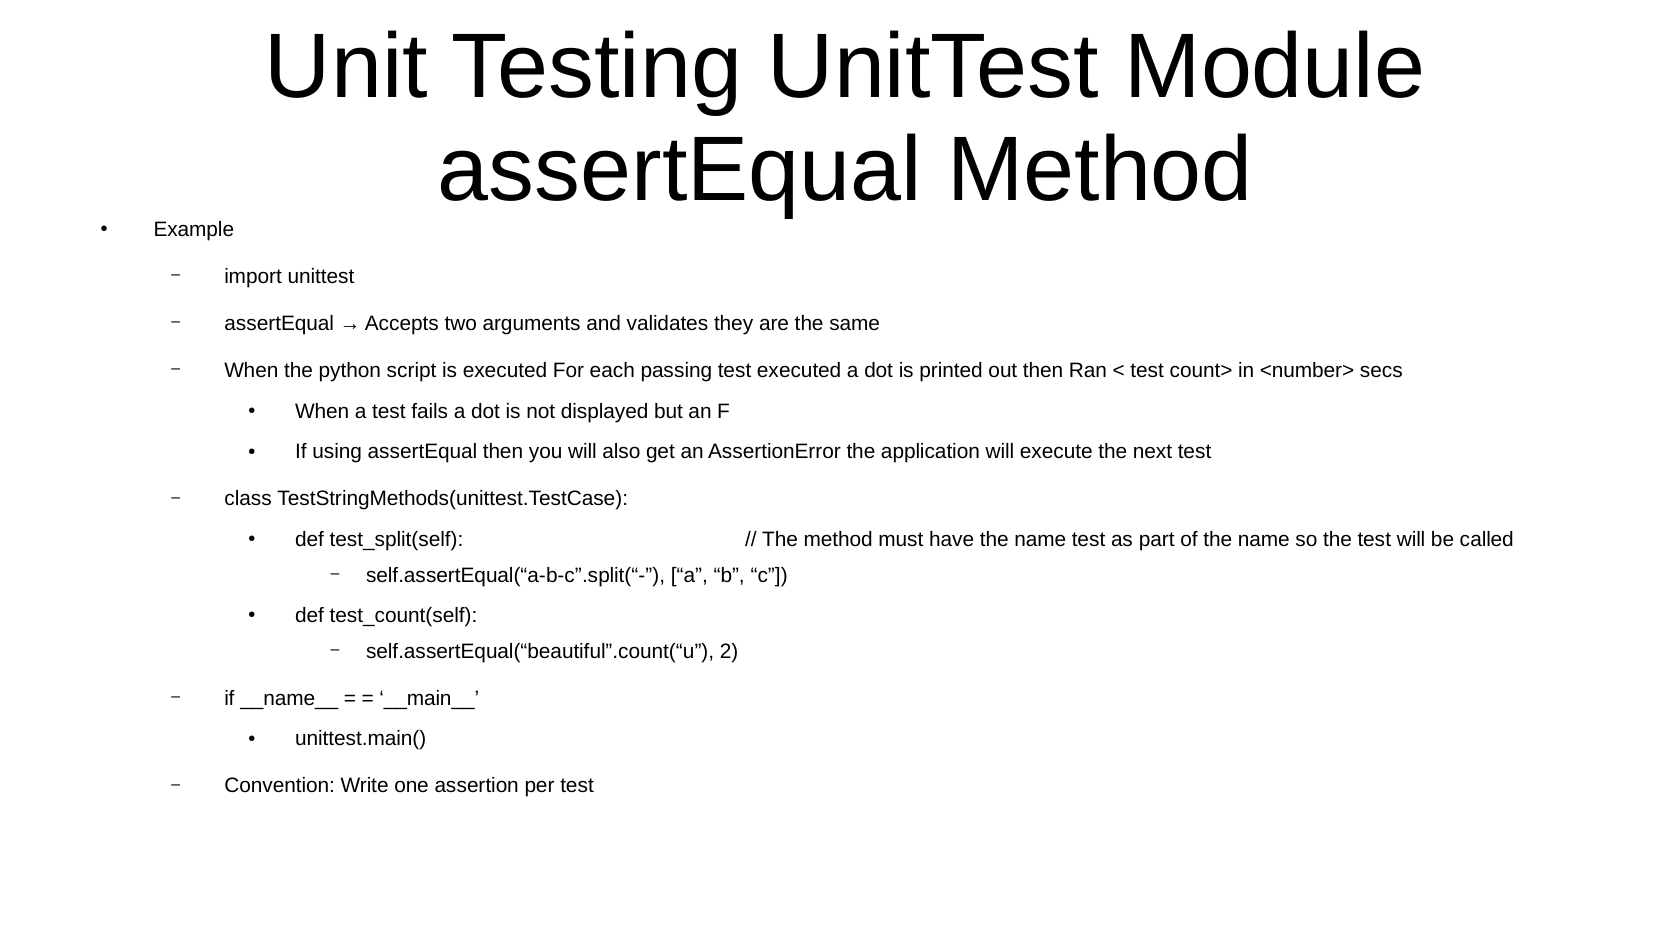

# Unit Testing UnitTest Module assertEqual Method
Example
import unittest
assertEqual → Accepts two arguments and validates they are the same
When the python script is executed For each passing test executed a dot is printed out then Ran < test count> in secs
When a test fails a dot is not displayed but an F
If using assertEqual then you will also get an AssertionError the application will execute the next test
class TestStringMethods(unittest.TestCase):
def test_split(self):				// The method must have the name test as part of the name so the test will be called
self.assertEqual(“a-b-c”.split(“-”), [“a”, “b”, “c”])
def test_count(self):
self.assertEqual(“beautiful”.count(“u”), 2)
if __name__ = = ‘__main__’
unittest.main()
Convention: Write one assertion per test